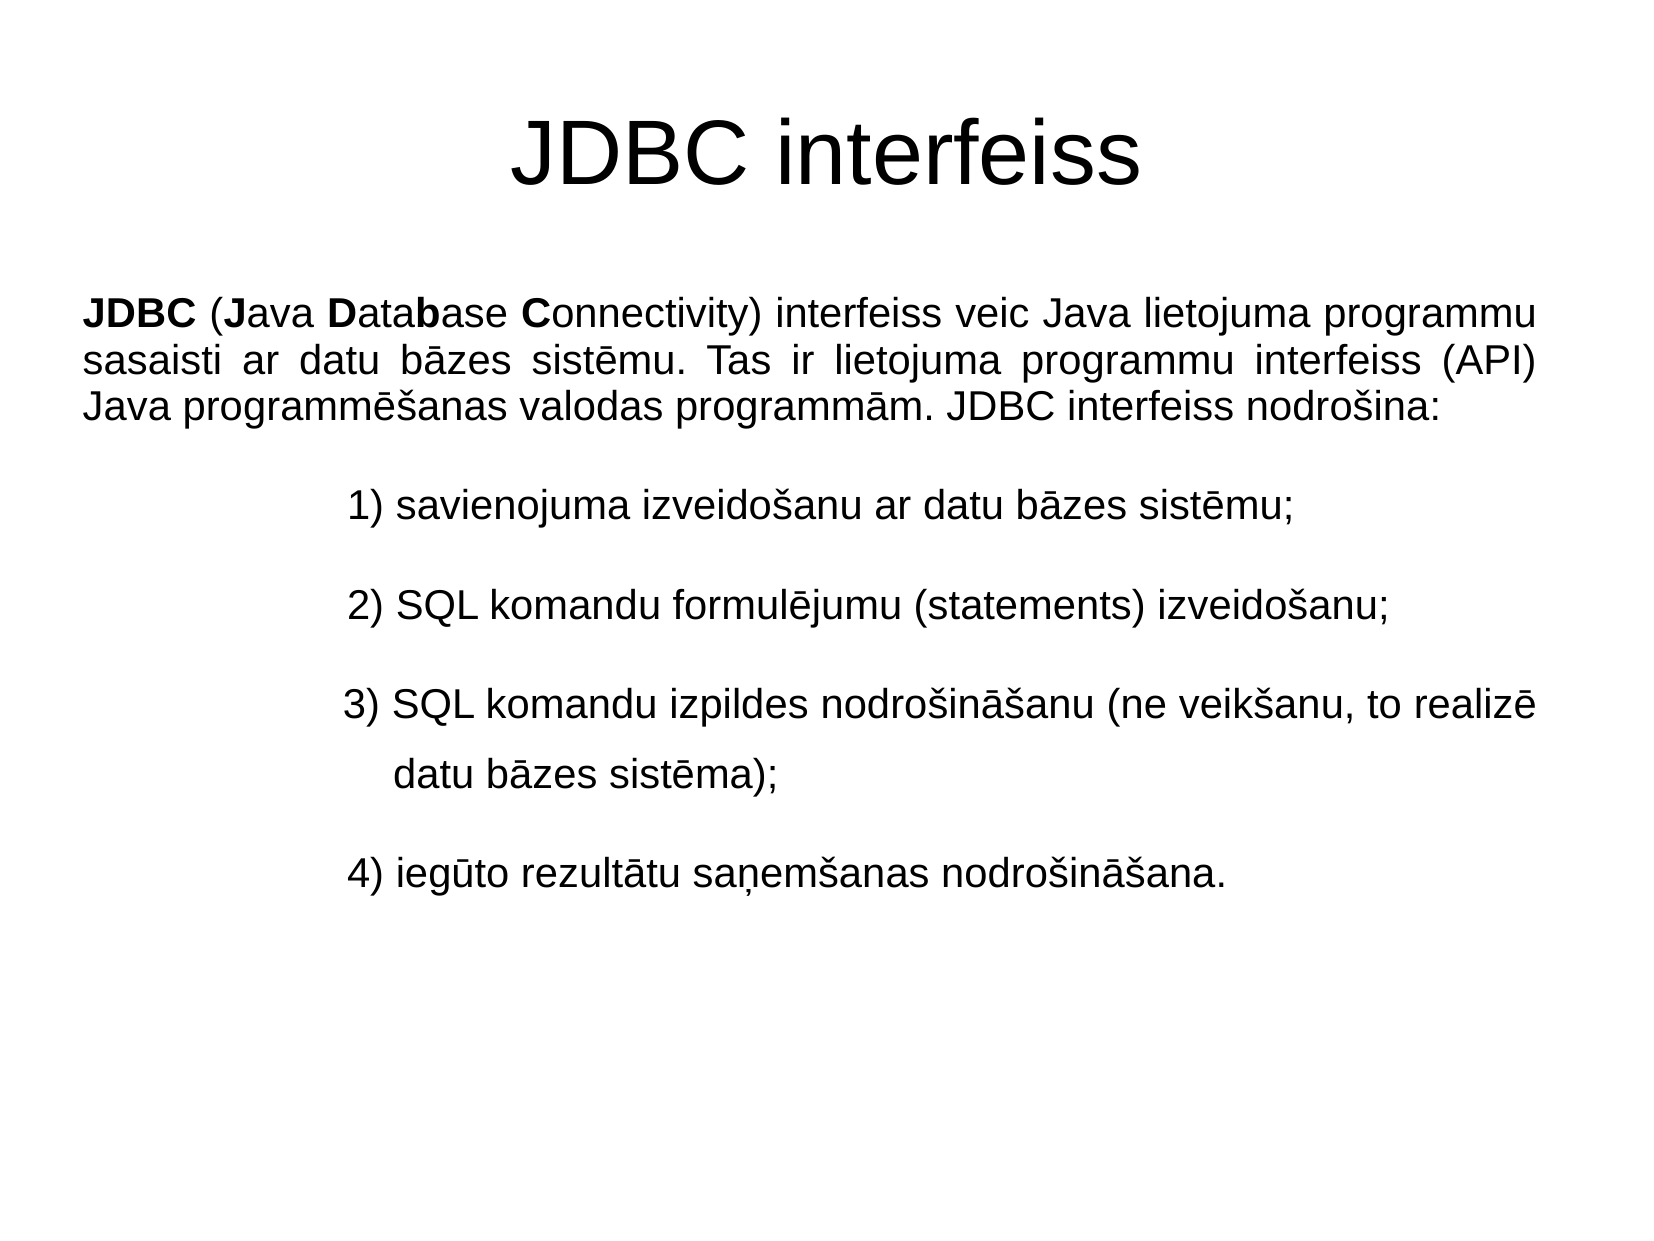

# JDBC interfeiss
JDBC (Java Database Connectivity) interfeiss veic Java lietojuma programmu sasaisti ar datu bāzes sistēmu. Tas ir lietojuma programmu interfeiss (API) Java programmēšanas valodas programmām. JDBC interfeiss nodrošina:
 1) savienojuma izveidošanu ar datu bāzes sistēmu;
 2) SQL komandu formulējumu (statements) izveidošanu;
 3) SQL komandu izpildes nodrošināšanu (ne veikšanu, to realizē datu bāzes sistēma);
 4) iegūto rezultātu saņemšanas nodrošināšana.